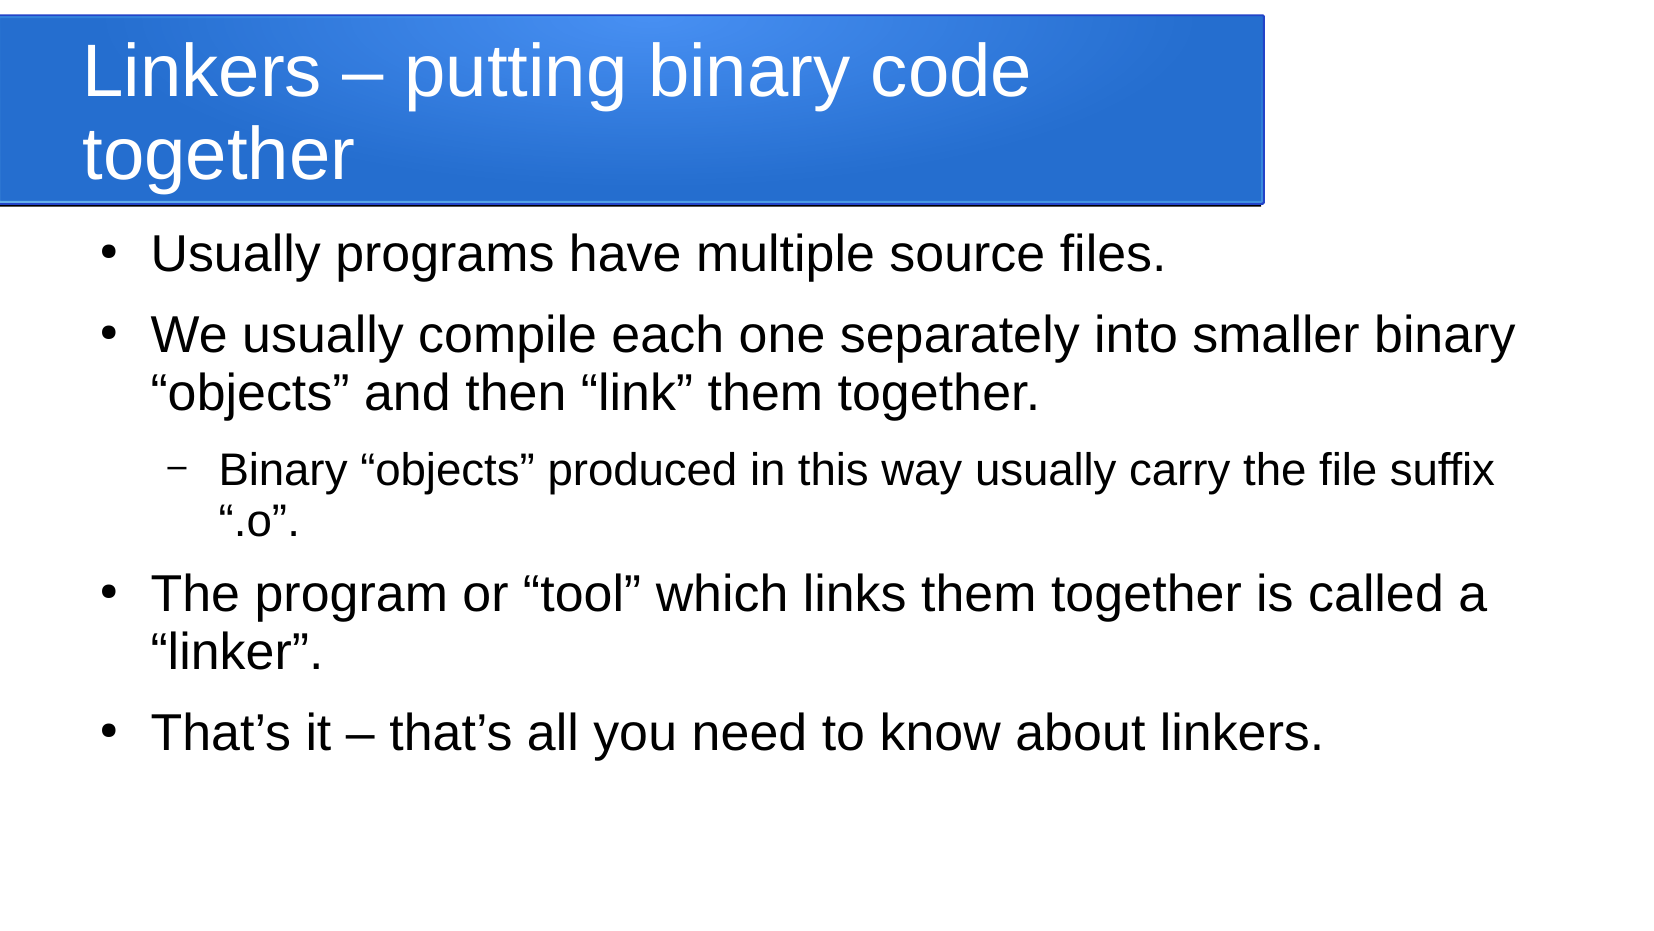

# Linkers – putting binary code together
Usually programs have multiple source files.
We usually compile each one separately into smaller binary “objects” and then “link” them together.
Binary “objects” produced in this way usually carry the file suffix “.o”.
The program or “tool” which links them together is called a “linker”.
That’s it – that’s all you need to know about linkers.